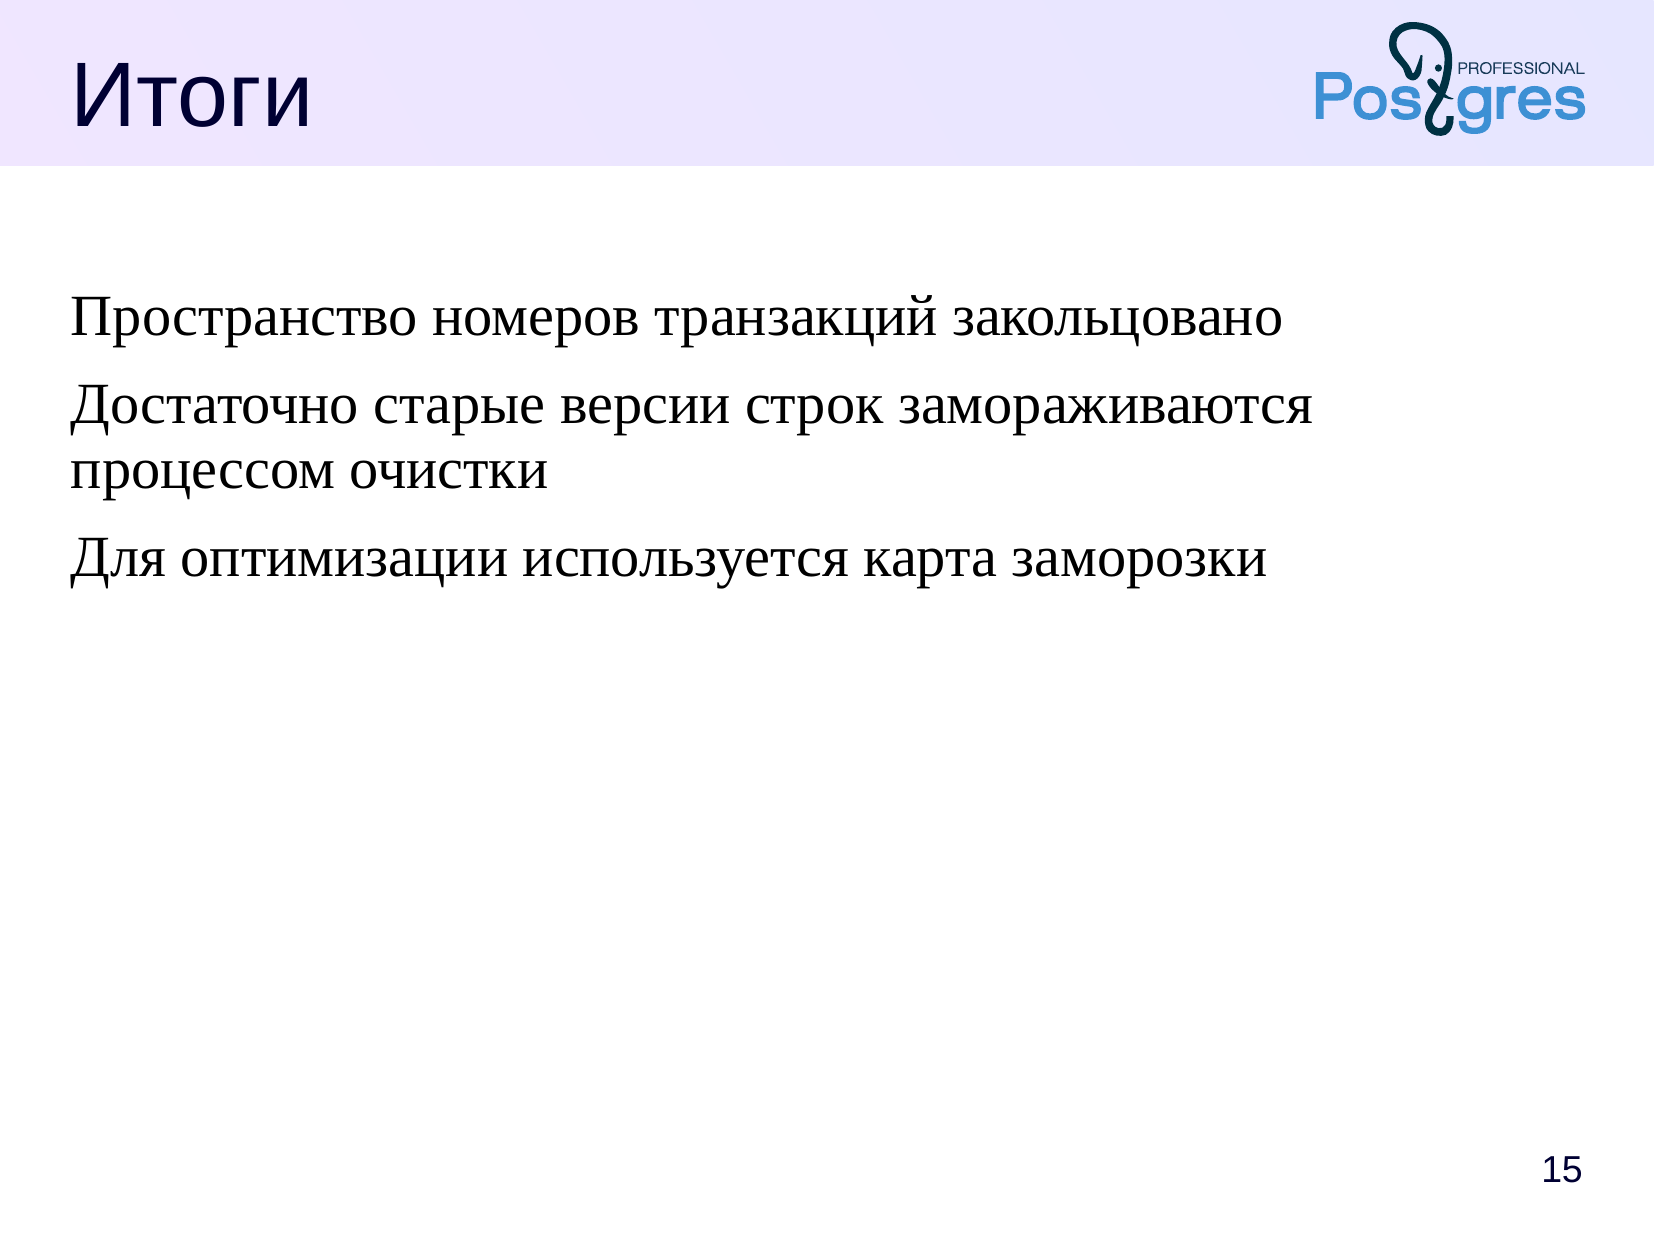

# Итоги
Пространство номеров транзакций закольцовано
Достаточно старые версии строк замораживаются
процессом очистки
Для оптимизации используется карта заморозки